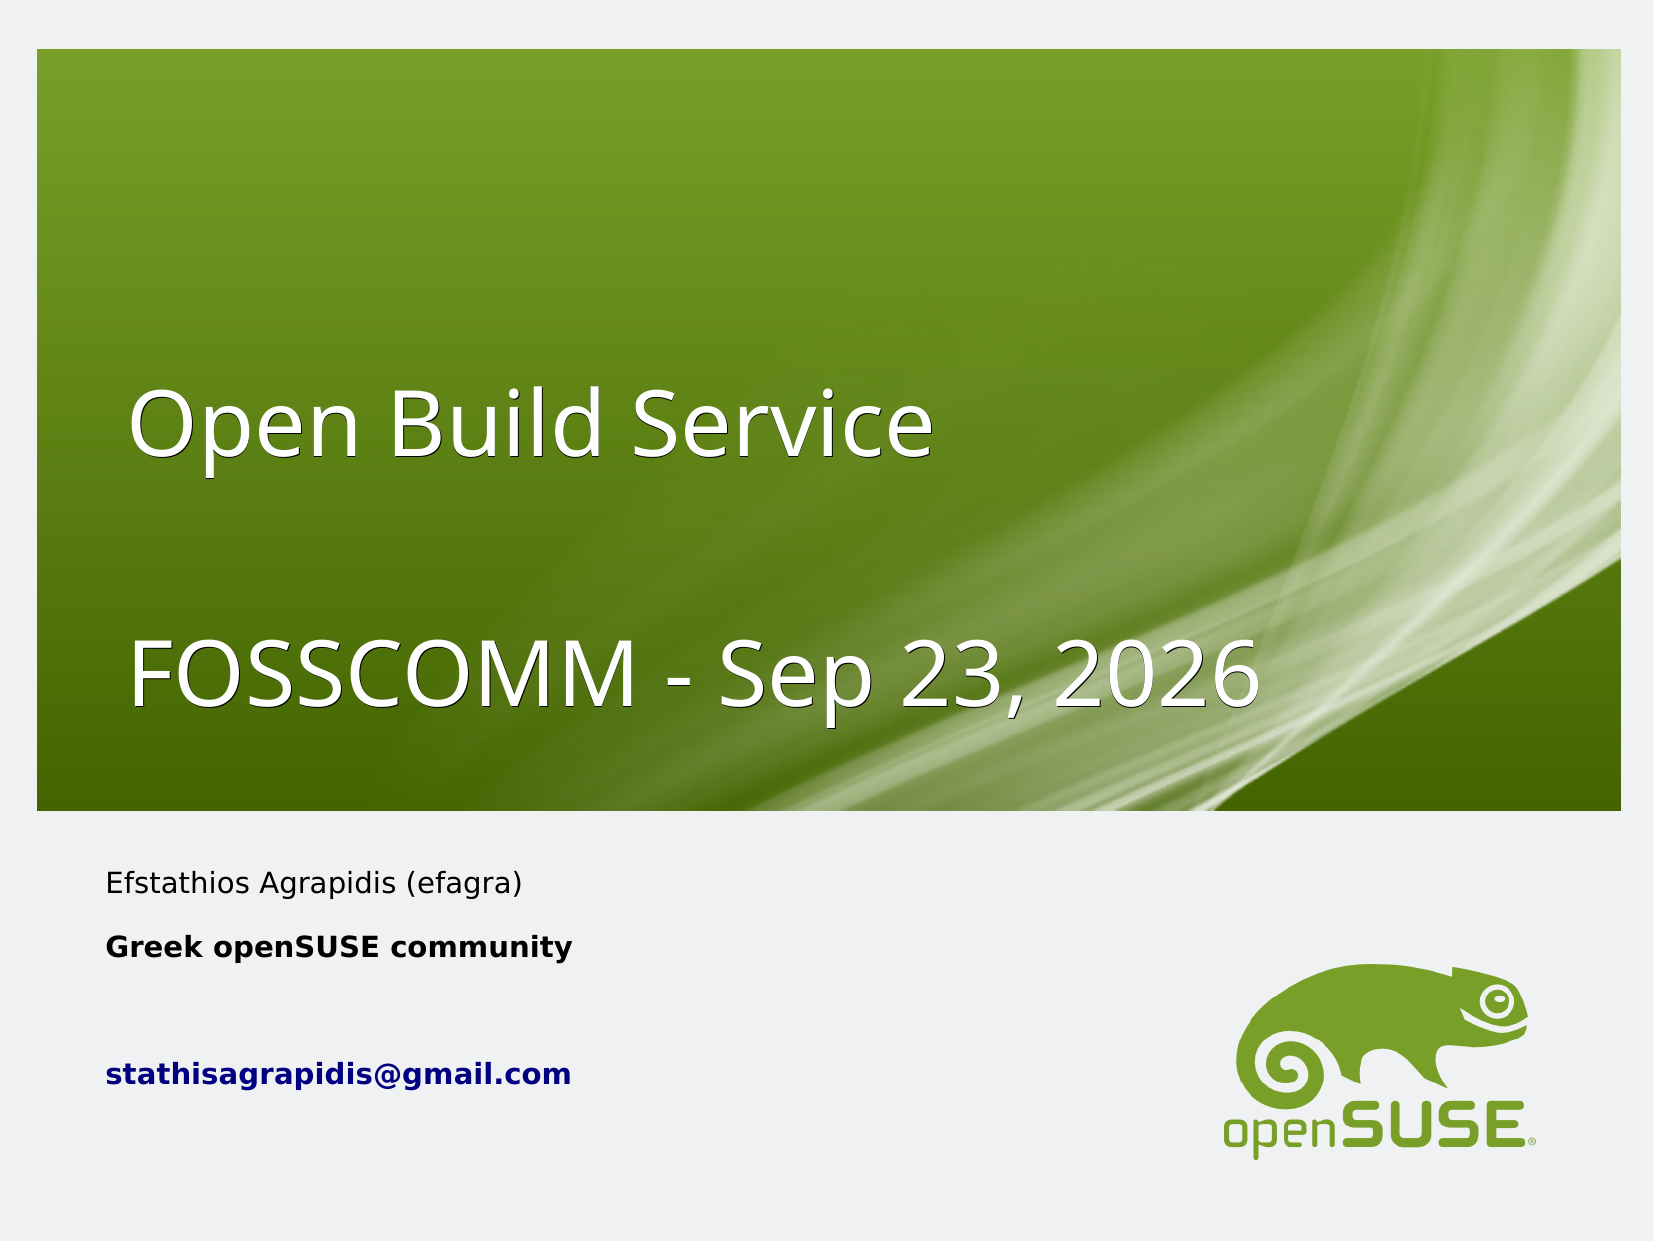

# Open Build Service FOSSCOMM -
Efstathios Agrapidis (efagra)
Greek openSUSE community
stathisagrapidis@gmail.com
1